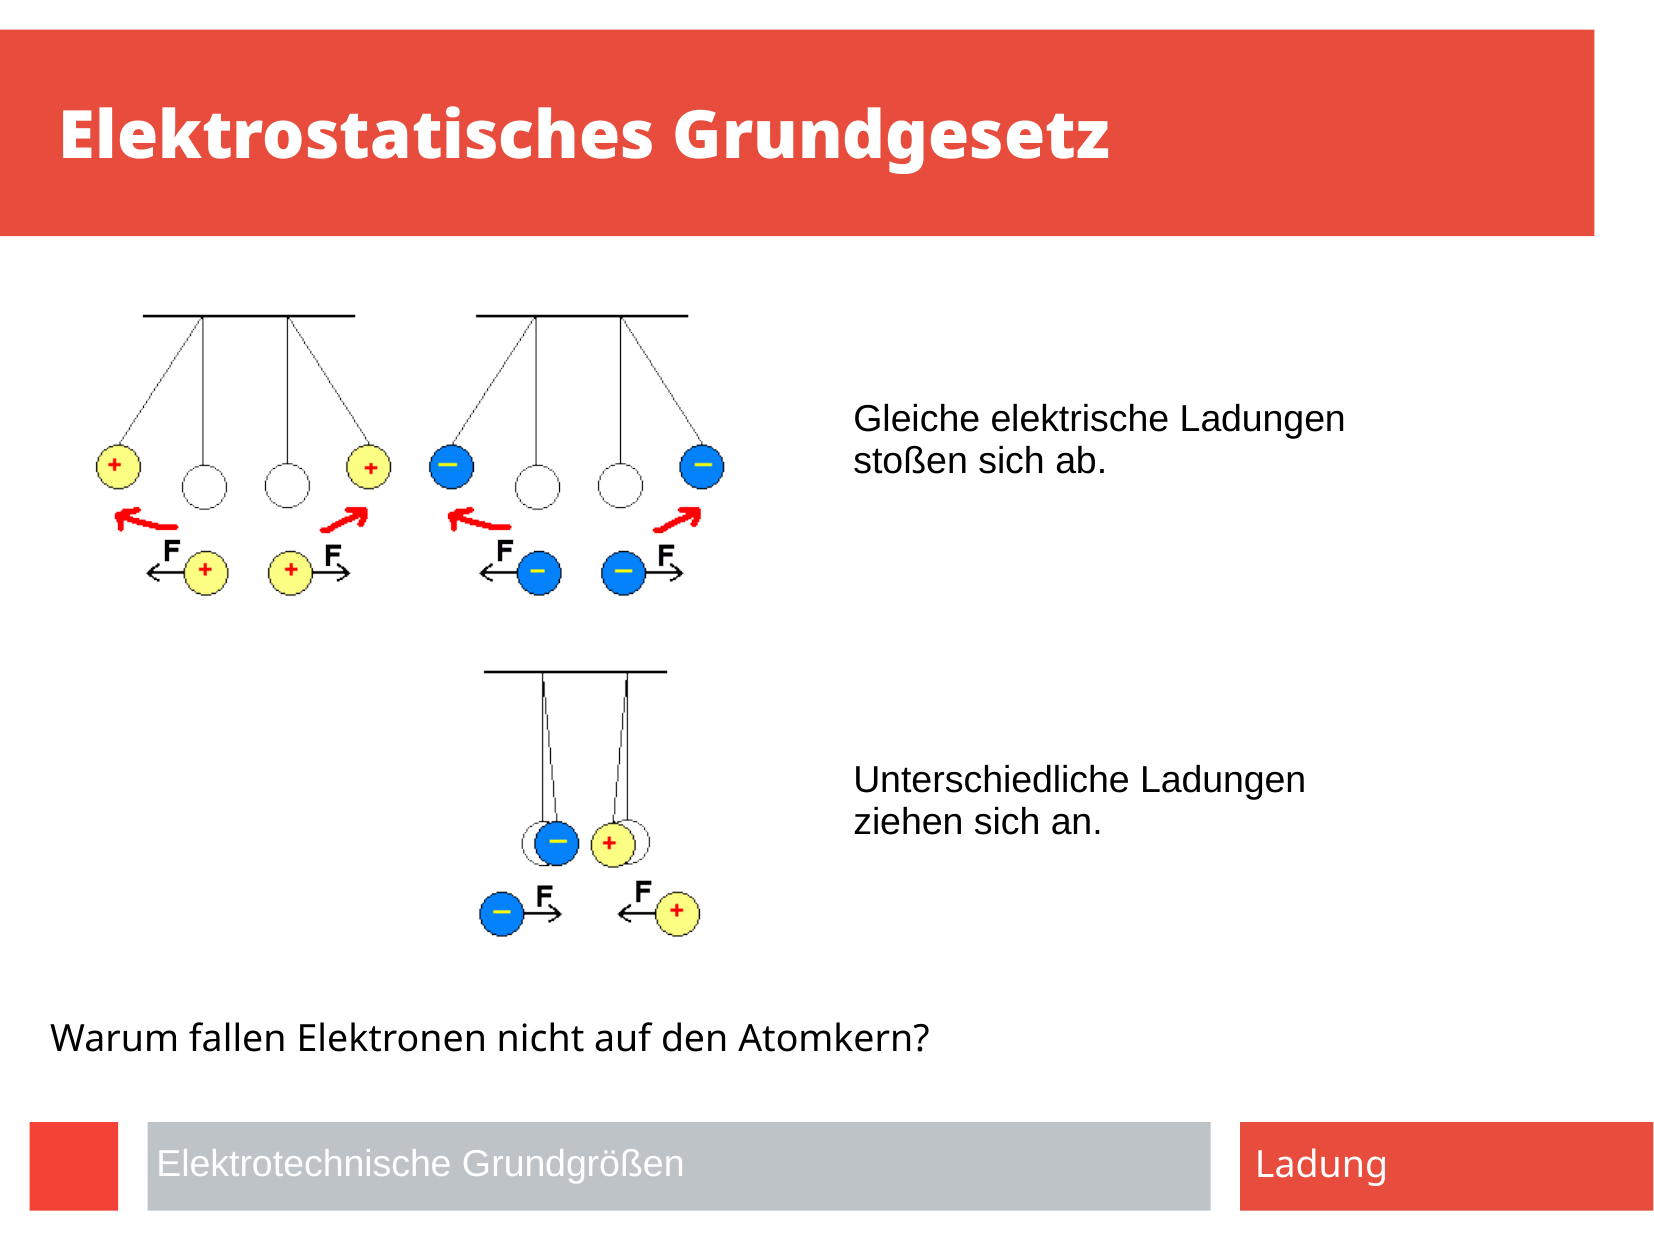

# Elektrostatisches Grundgesetz
Gleiche elektrische Ladungen
stoßen sich ab.
Unterschiedliche Ladungen
ziehen sich an.
Warum fallen Elektronen nicht auf den Atomkern?
Elektrotechnische Grundgrößen
Ladung